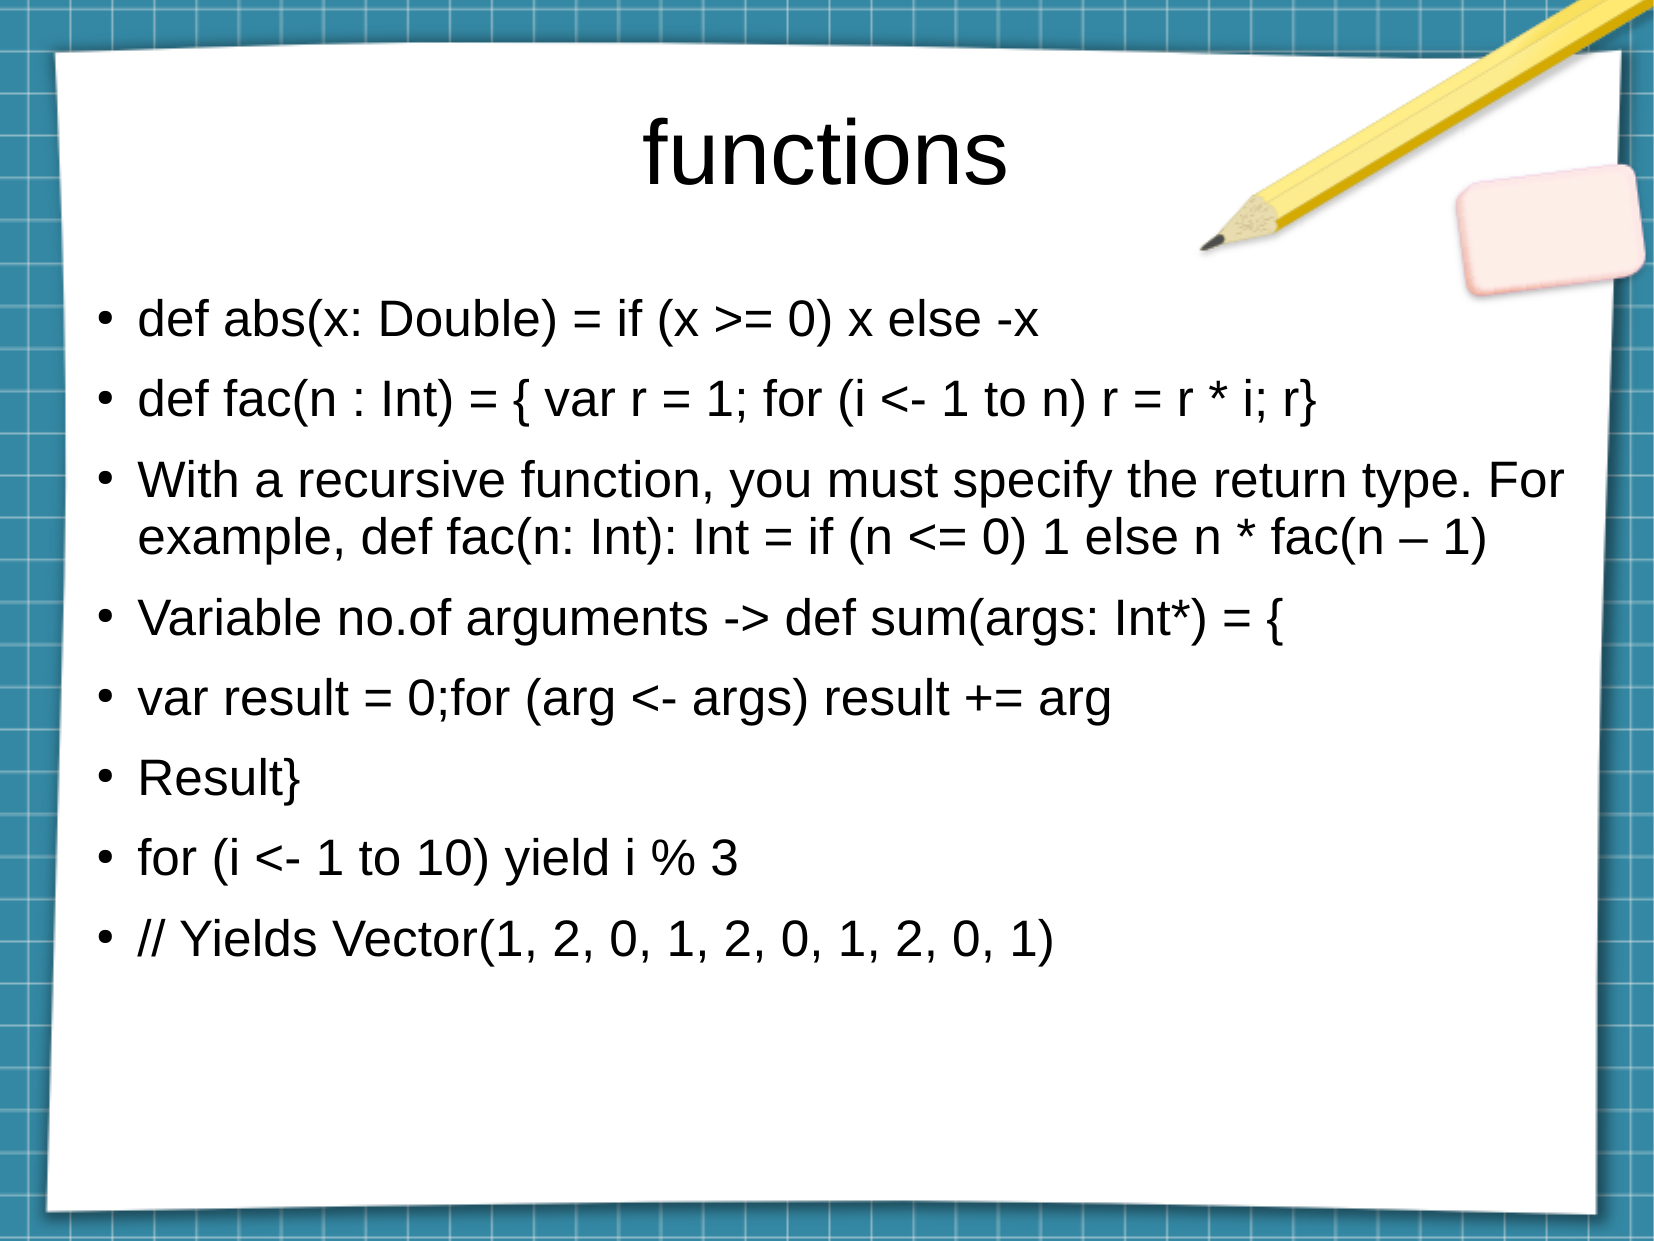

# functions
def abs(x: Double) = if (x >= 0) x else -x
def fac(n : Int) = { var r = 1; for (i <- 1 to n) r = r * i; r}
With a recursive function, you must specify the return type. For example, def fac(n: Int): Int = if (n <= 0) 1 else n * fac(n – 1)
Variable no.of arguments -> def sum(args: Int*) = {
var result = 0;for (arg <- args) result += arg
Result}
for (i <- 1 to 10) yield i % 3
// Yields Vector(1, 2, 0, 1, 2, 0, 1, 2, 0, 1)